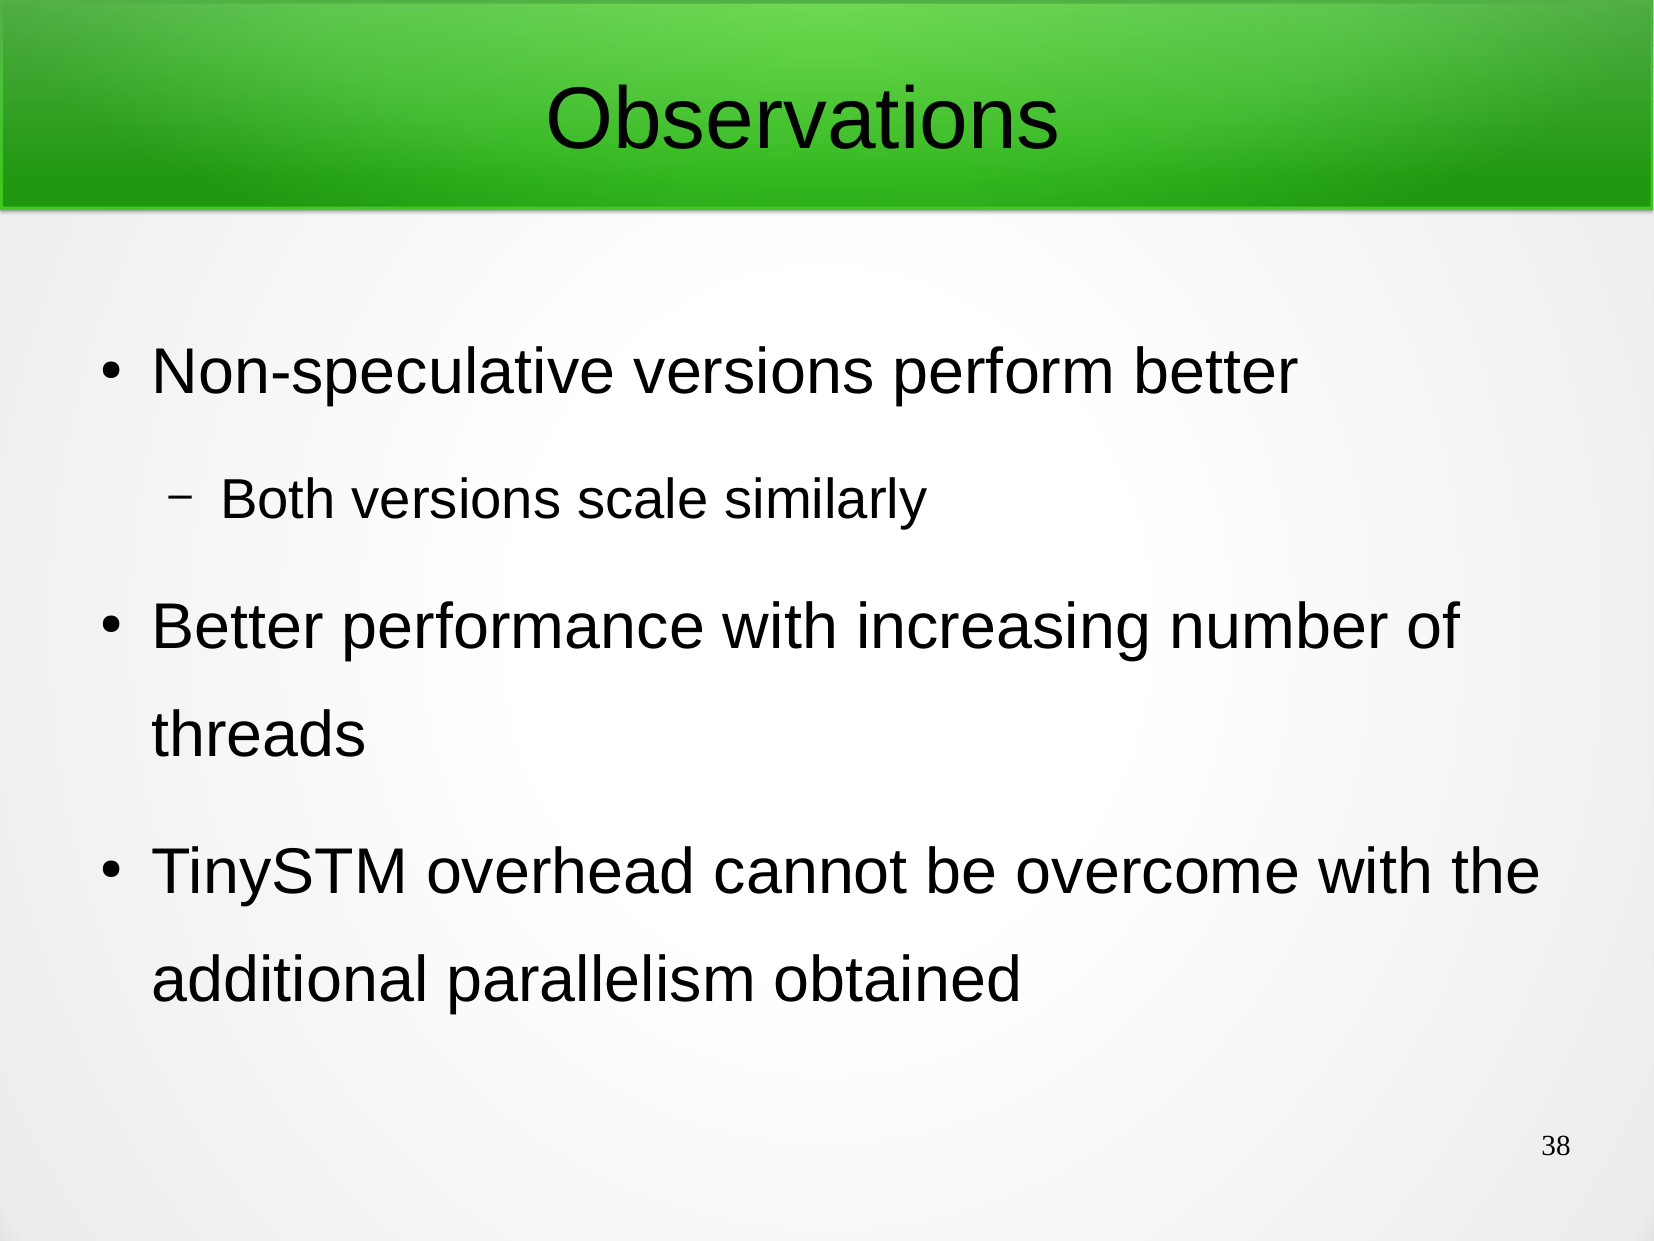

# Observations
Non-speculative versions perform better
Both versions scale similarly
Better performance with increasing number of threads
TinySTM overhead cannot be overcome with the additional parallelism obtained
38